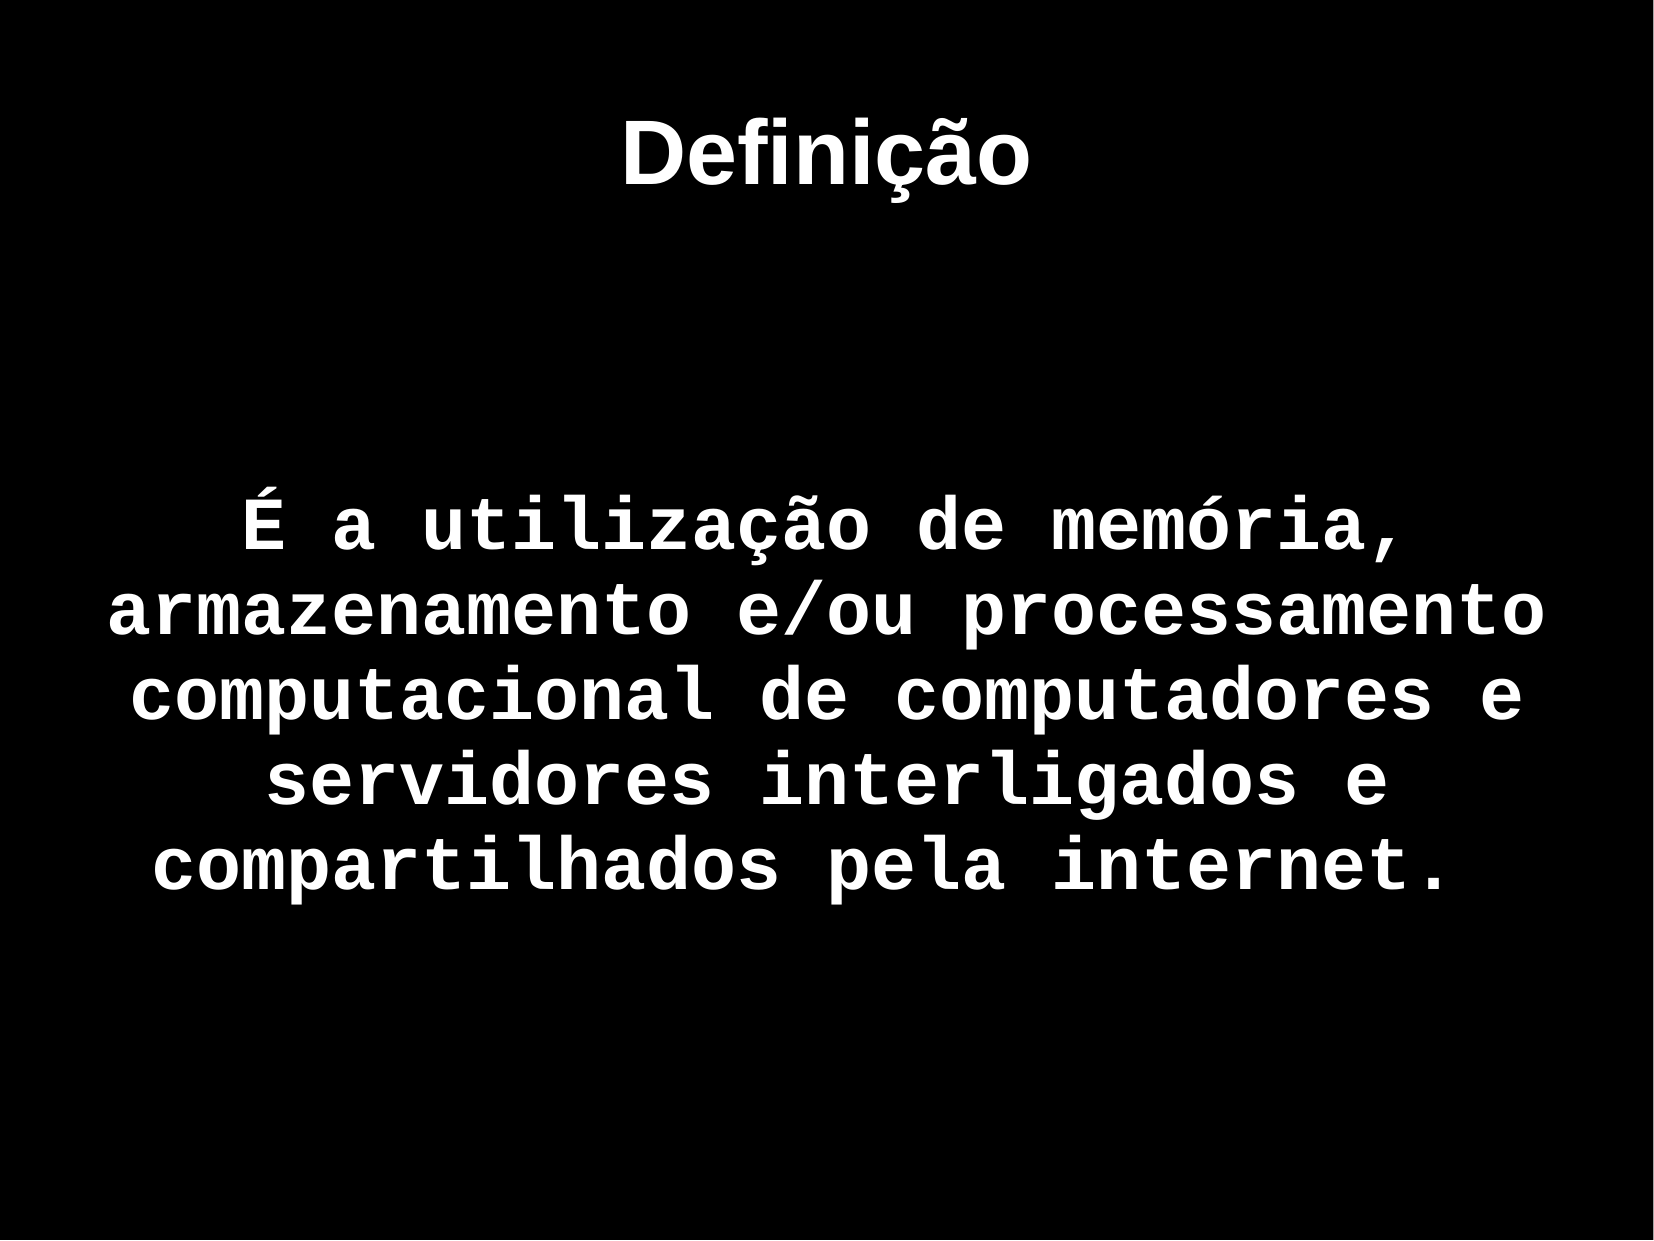

Definição
# É a utilização de memória, armazenamento e/ou processamento computacional de computadores e servidores interligados e compartilhados pela internet.